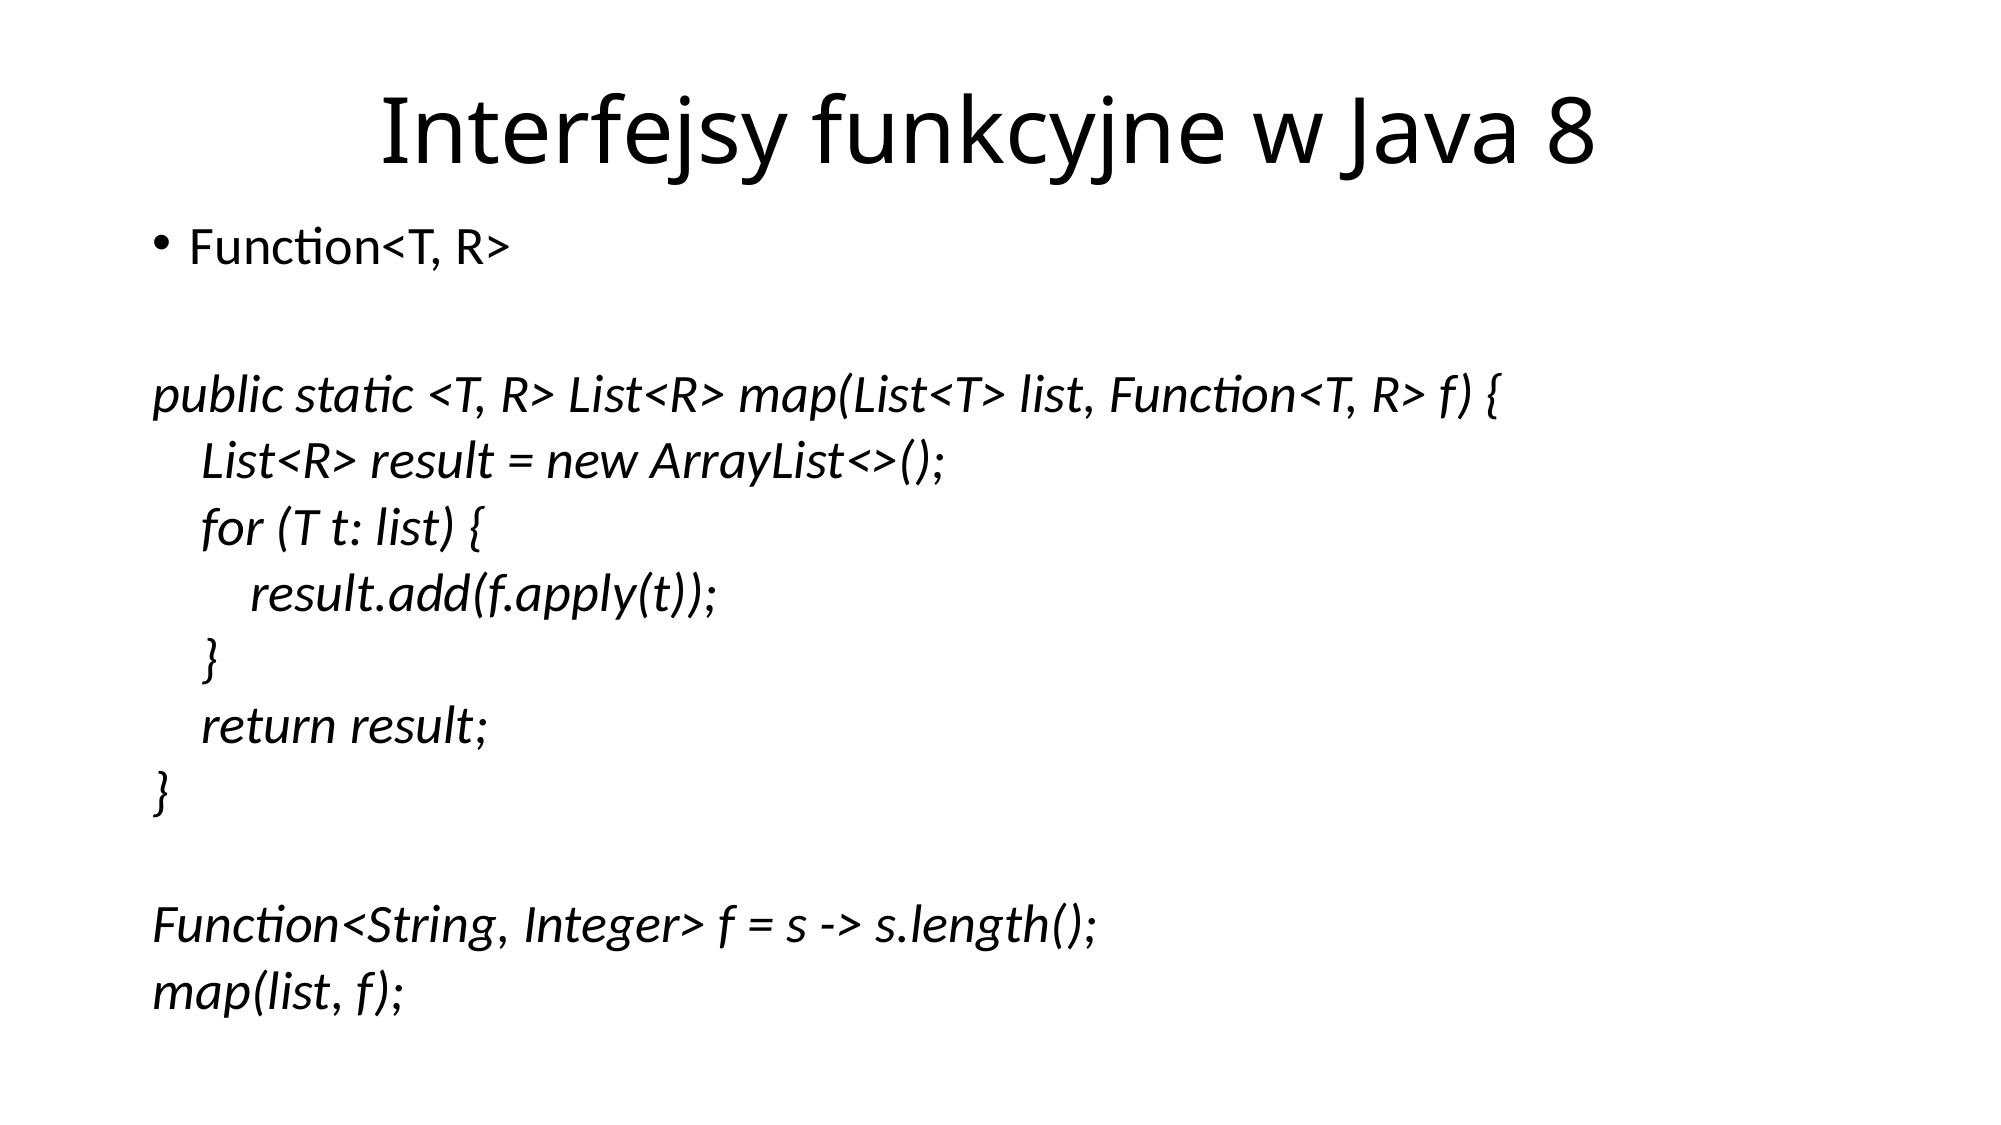

# Interfejsy funkcyjne w Java 8
Function<T, R>
public static <T, R> List<R> map(List<T> list, Function<T, R> f) {
 List<R> result = new ArrayList<>();
 for (T t: list) {
 result.add(f.apply(t));
 }
 return result;
}
Function<String, Integer> f = s -> s.length();
map(list, f);